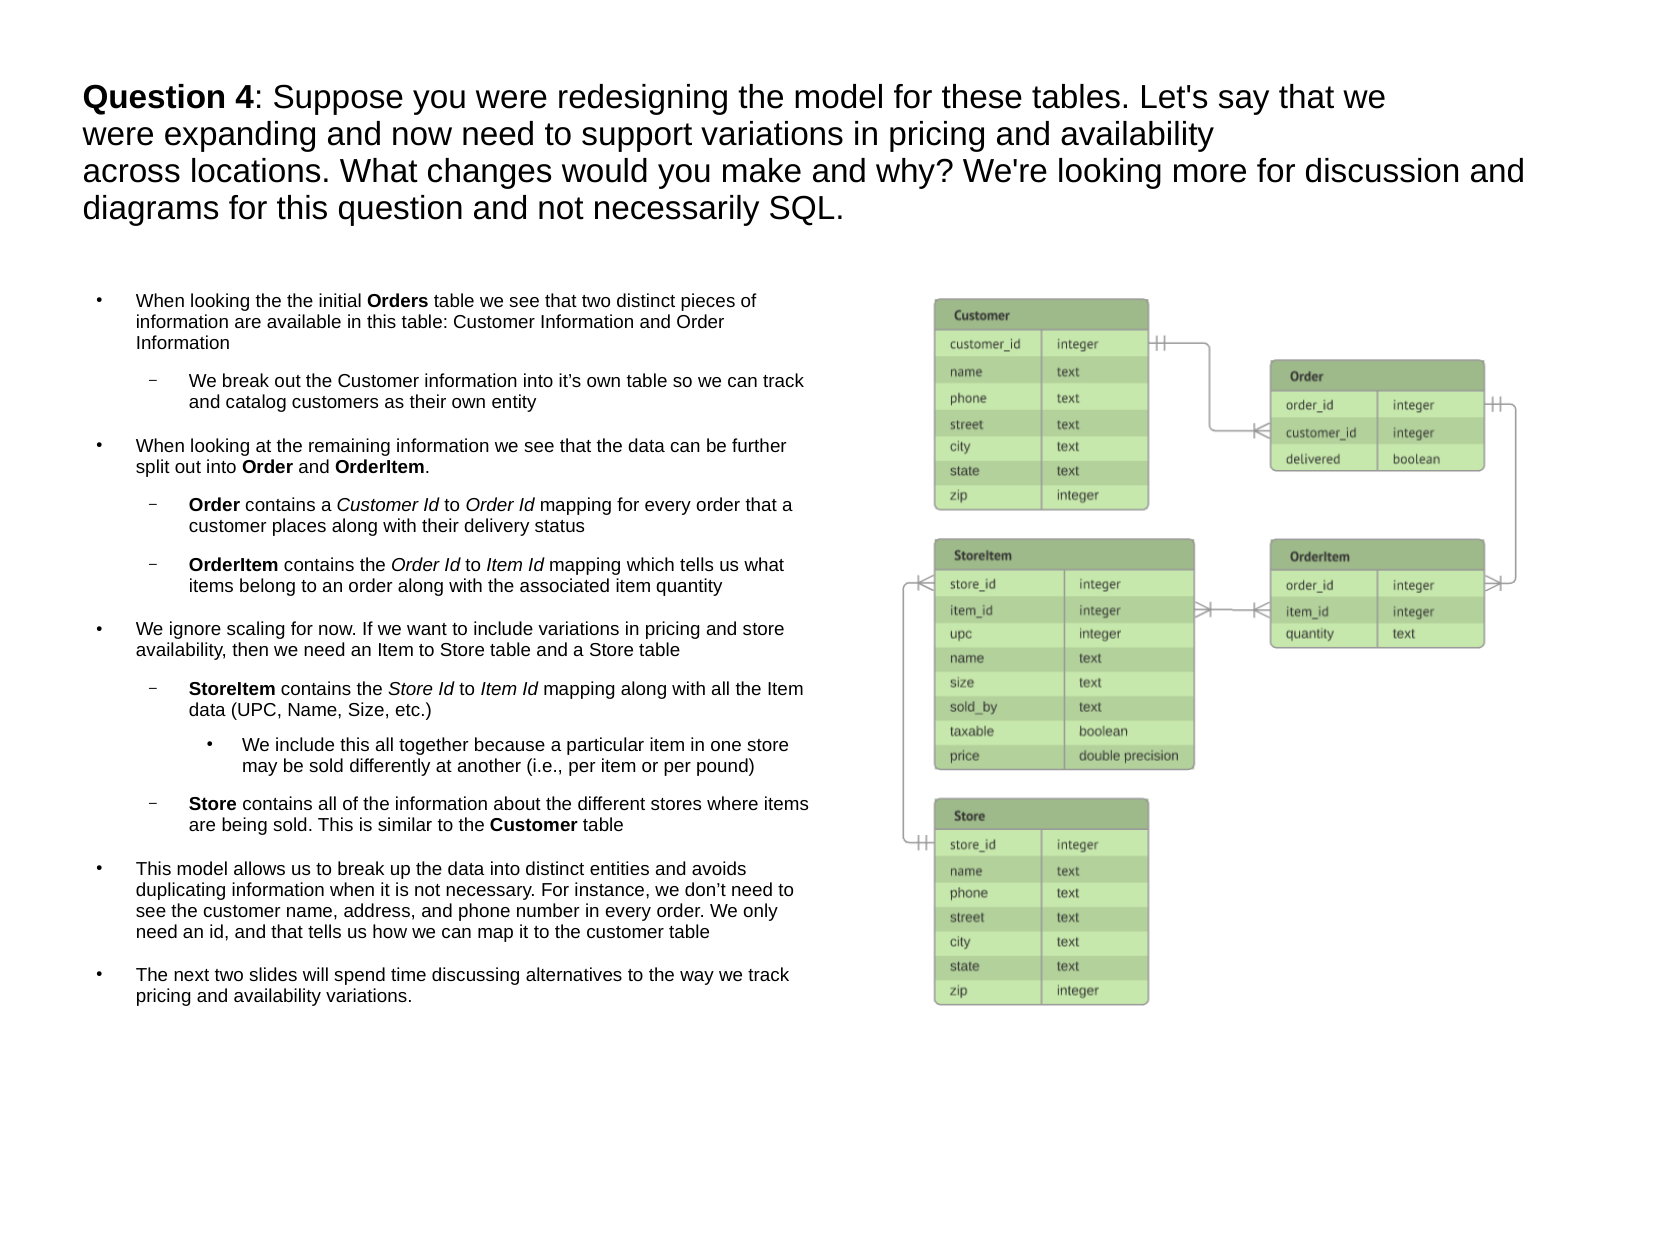

# Question 4: Suppose you were redesigning the model for these tables. Let's say that we were expanding and now need to support variations in pricing and availability across locations. What changes would you make and why? We're looking more for discussion and diagrams for this question and not necessarily SQL.
When looking the the initial Orders table we see that two distinct pieces of information are available in this table: Customer Information and Order Information
We break out the Customer information into it’s own table so we can track and catalog customers as their own entity
When looking at the remaining information we see that the data can be further split out into Order and OrderItem.
Order contains a Customer Id to Order Id mapping for every order that a customer places along with their delivery status
OrderItem contains the Order Id to Item Id mapping which tells us what items belong to an order along with the associated item quantity
We ignore scaling for now. If we want to include variations in pricing and store availability, then we need an Item to Store table and a Store table
StoreItem contains the Store Id to Item Id mapping along with all the Item data (UPC, Name, Size, etc.)
We include this all together because a particular item in one store may be sold differently at another (i.e., per item or per pound)
Store contains all of the information about the different stores where items are being sold. This is similar to the Customer table
This model allows us to break up the data into distinct entities and avoids duplicating information when it is not necessary. For instance, we don’t need to see the customer name, address, and phone number in every order. We only need an id, and that tells us how we can map it to the customer table
The next two slides will spend time discussing alternatives to the way we track pricing and availability variations.